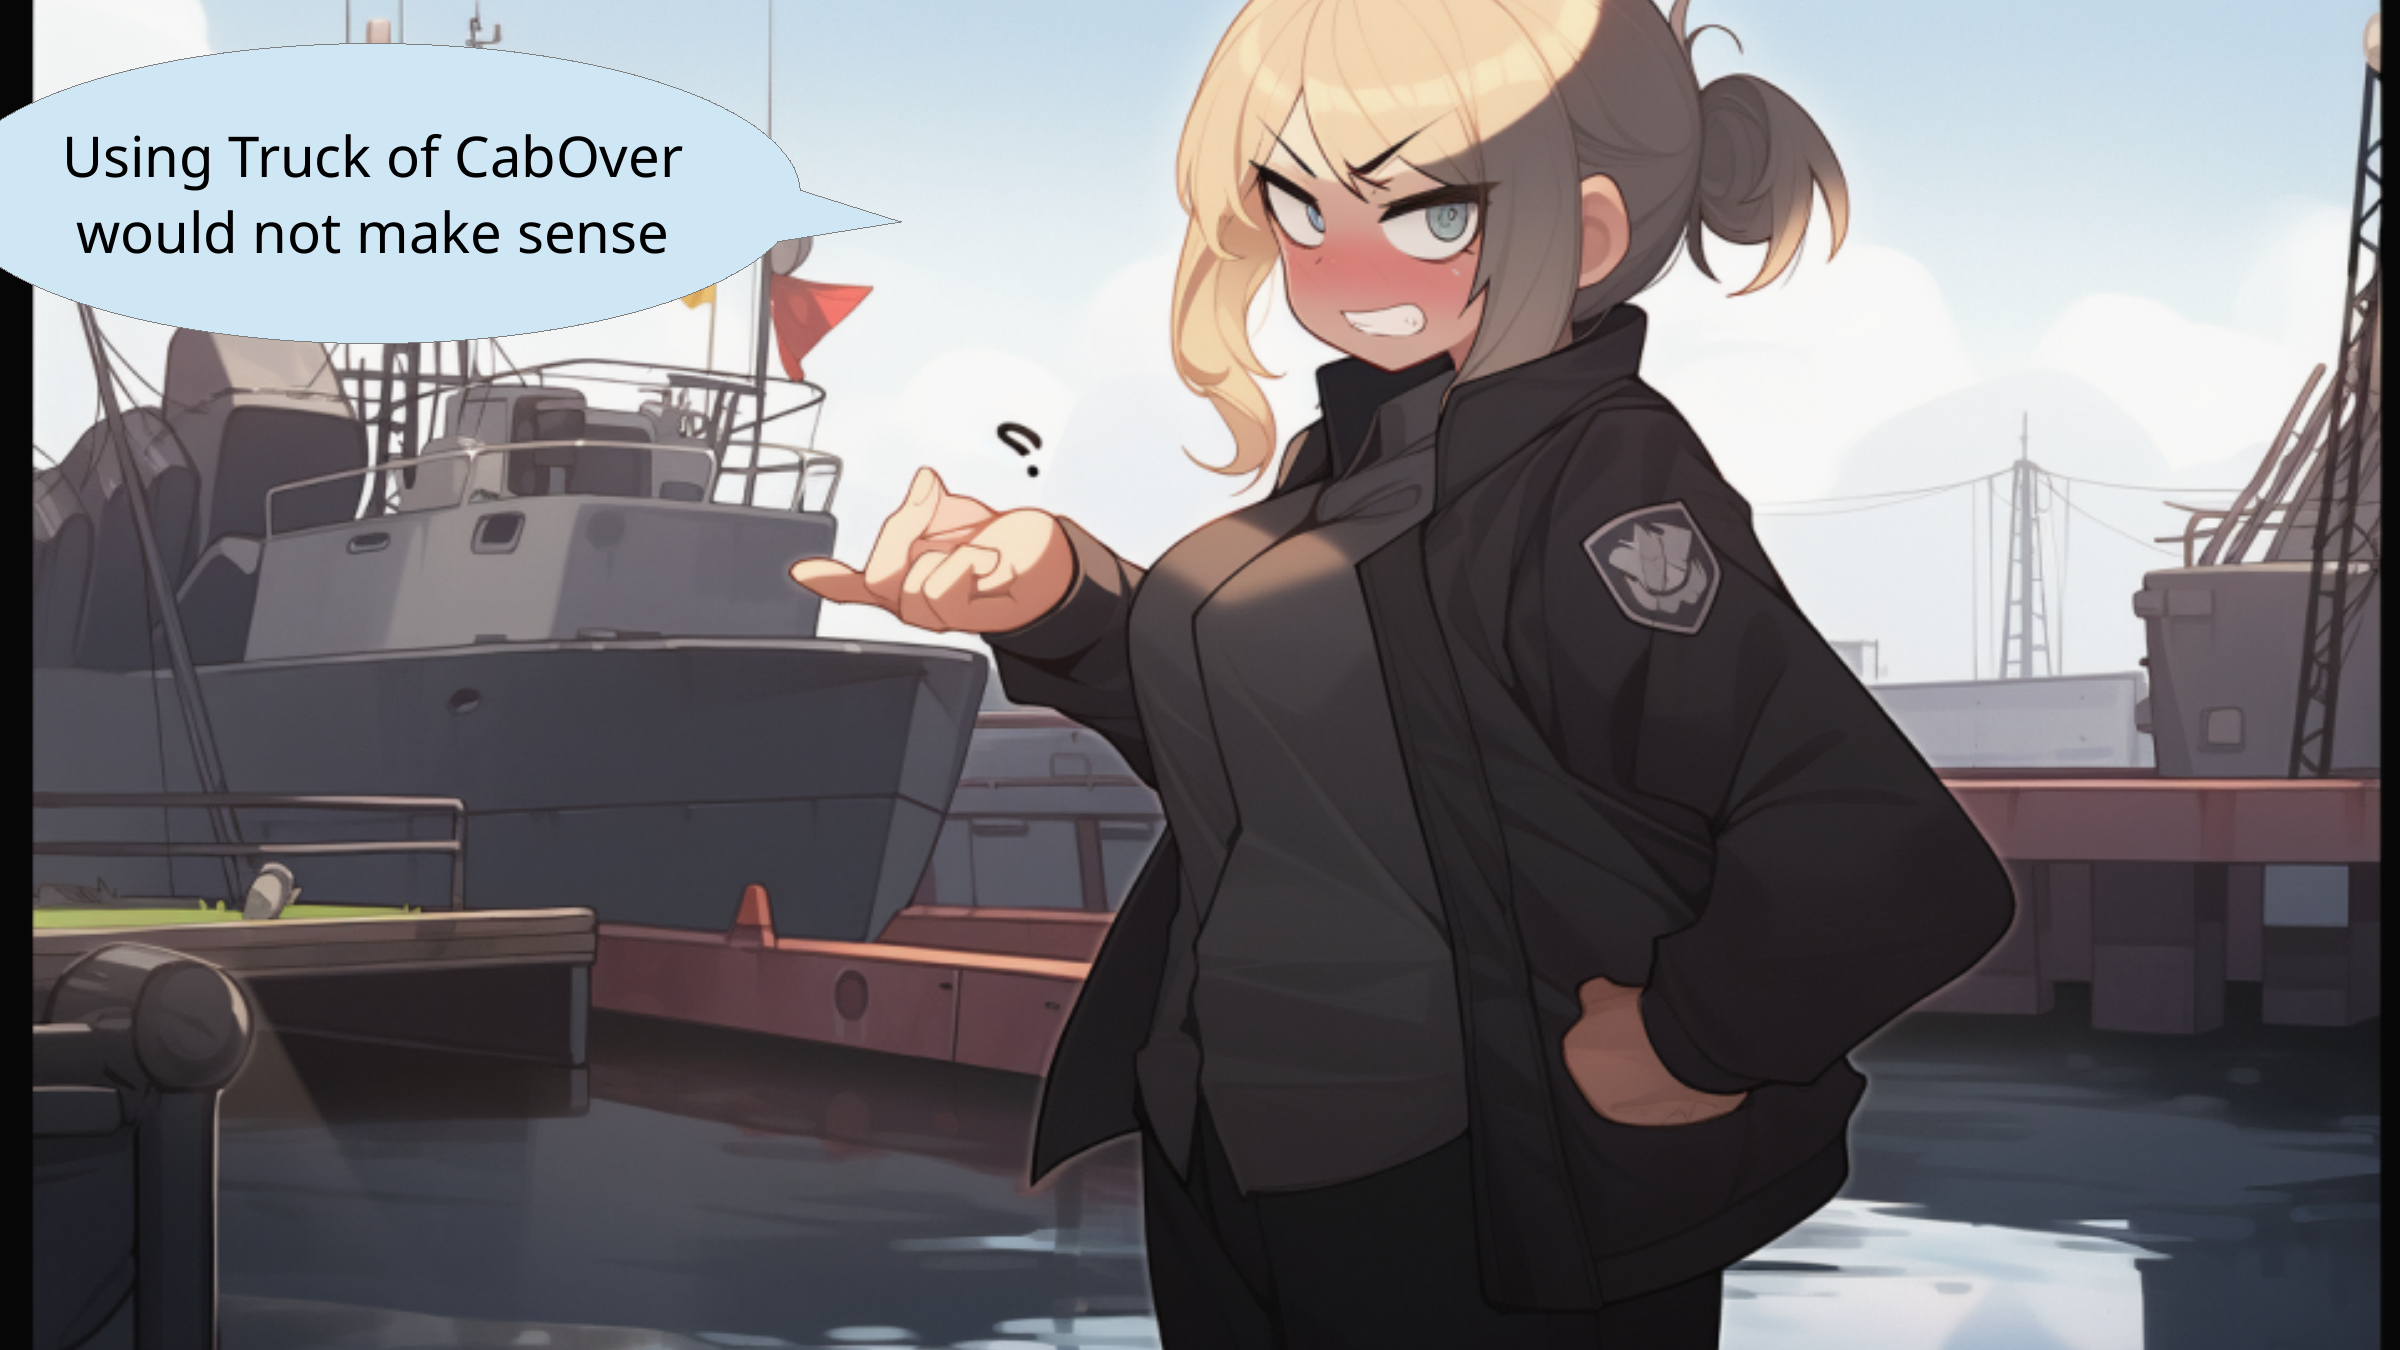

Using Truck of CabOver
would not make sense